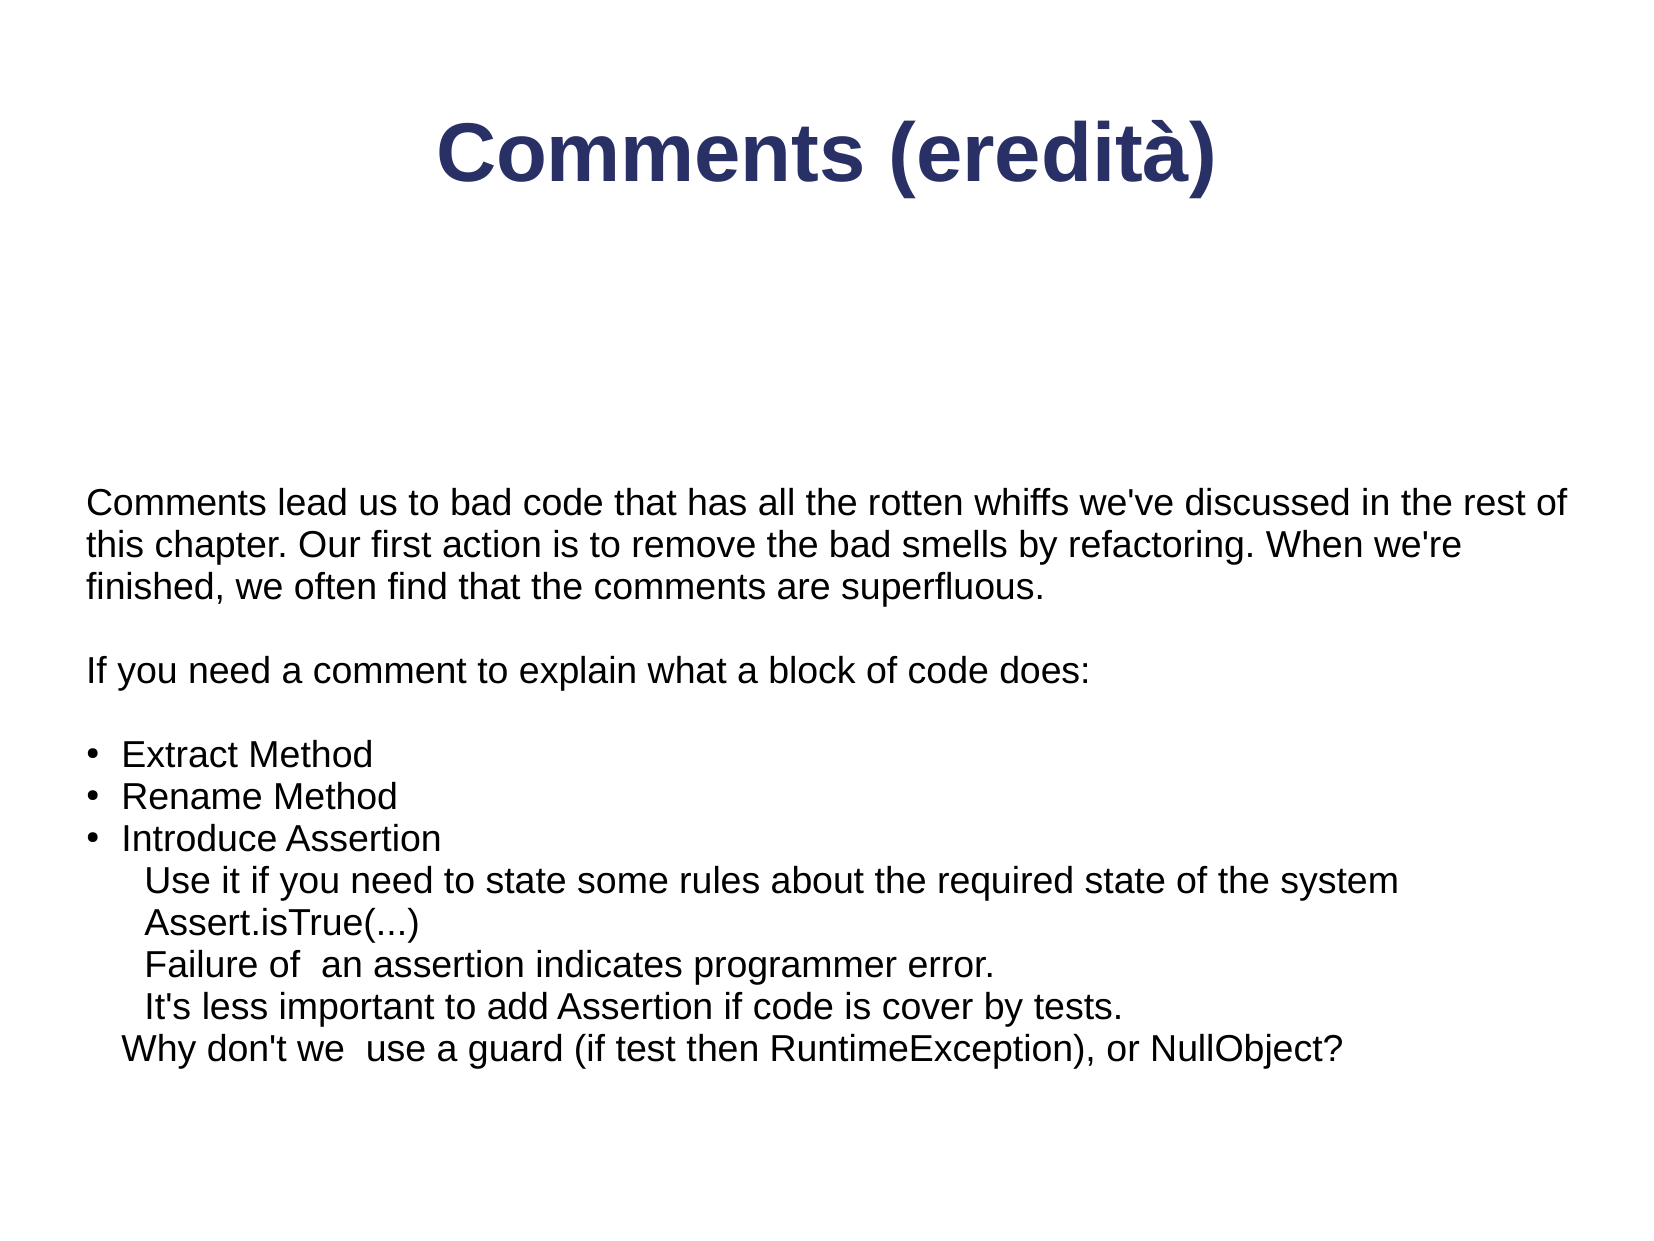

# Comments (eredità)
Comments lead us to bad code that has all the rotten whiffs we've discussed in the rest of this chapter. Our first action is to remove the bad smells by refactoring. When we're finished, we often find that the comments are superfluous.
If you need a comment to explain what a block of code does:
Extract Method
Rename Method
Introduce Assertion
	Use it if you need to state some rules about the required state of the system
	Assert.isTrue(...)
	Failure of an assertion indicates programmer error.
	It's less important to add Assertion if code is cover by tests.
Why don't we use a guard (if test then RuntimeException), or NullObject?